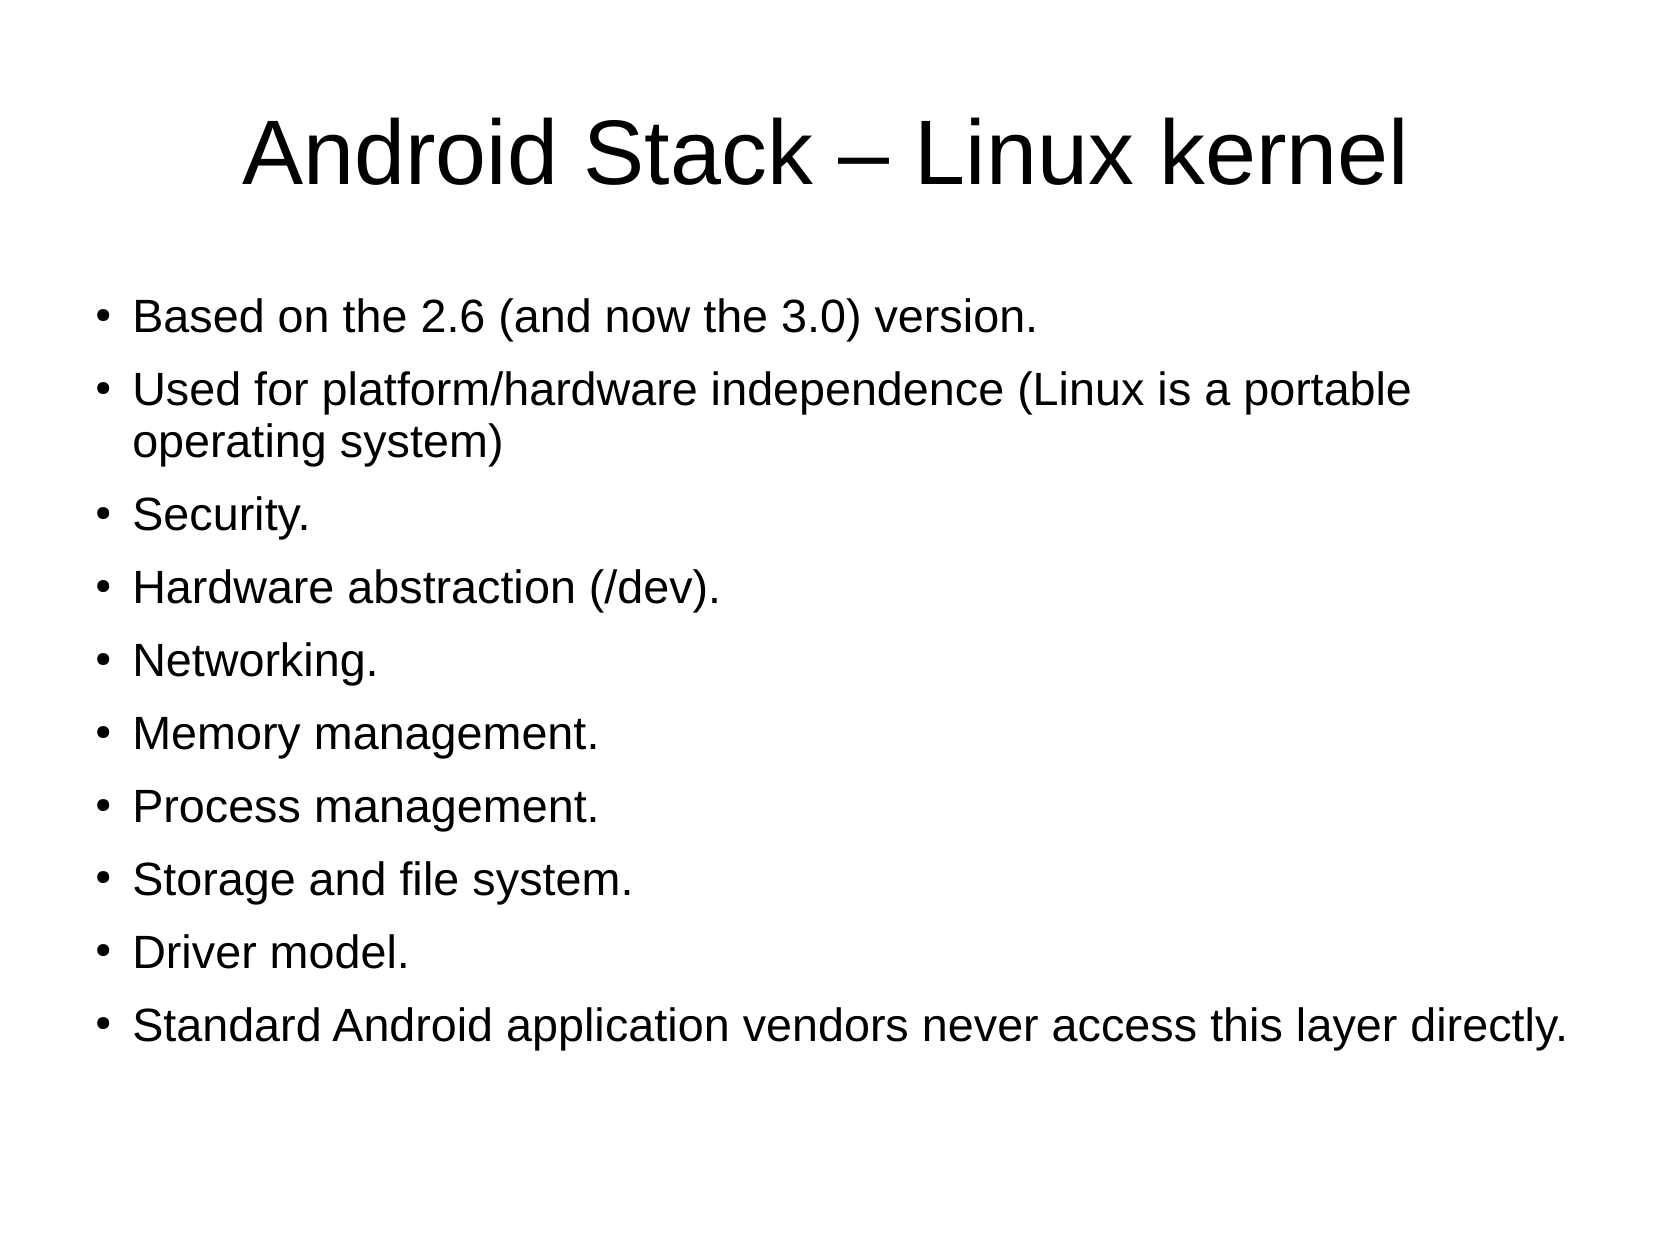

# Android Stack – Linux kernel
Based on the 2.6 (and now the 3.0) version.
Used for platform/hardware independence (Linux is a portable operating system)
Security.
Hardware abstraction (/dev).
Networking.
Memory management.
Process management.
Storage and file system.
Driver model.
Standard Android application vendors never access this layer directly.